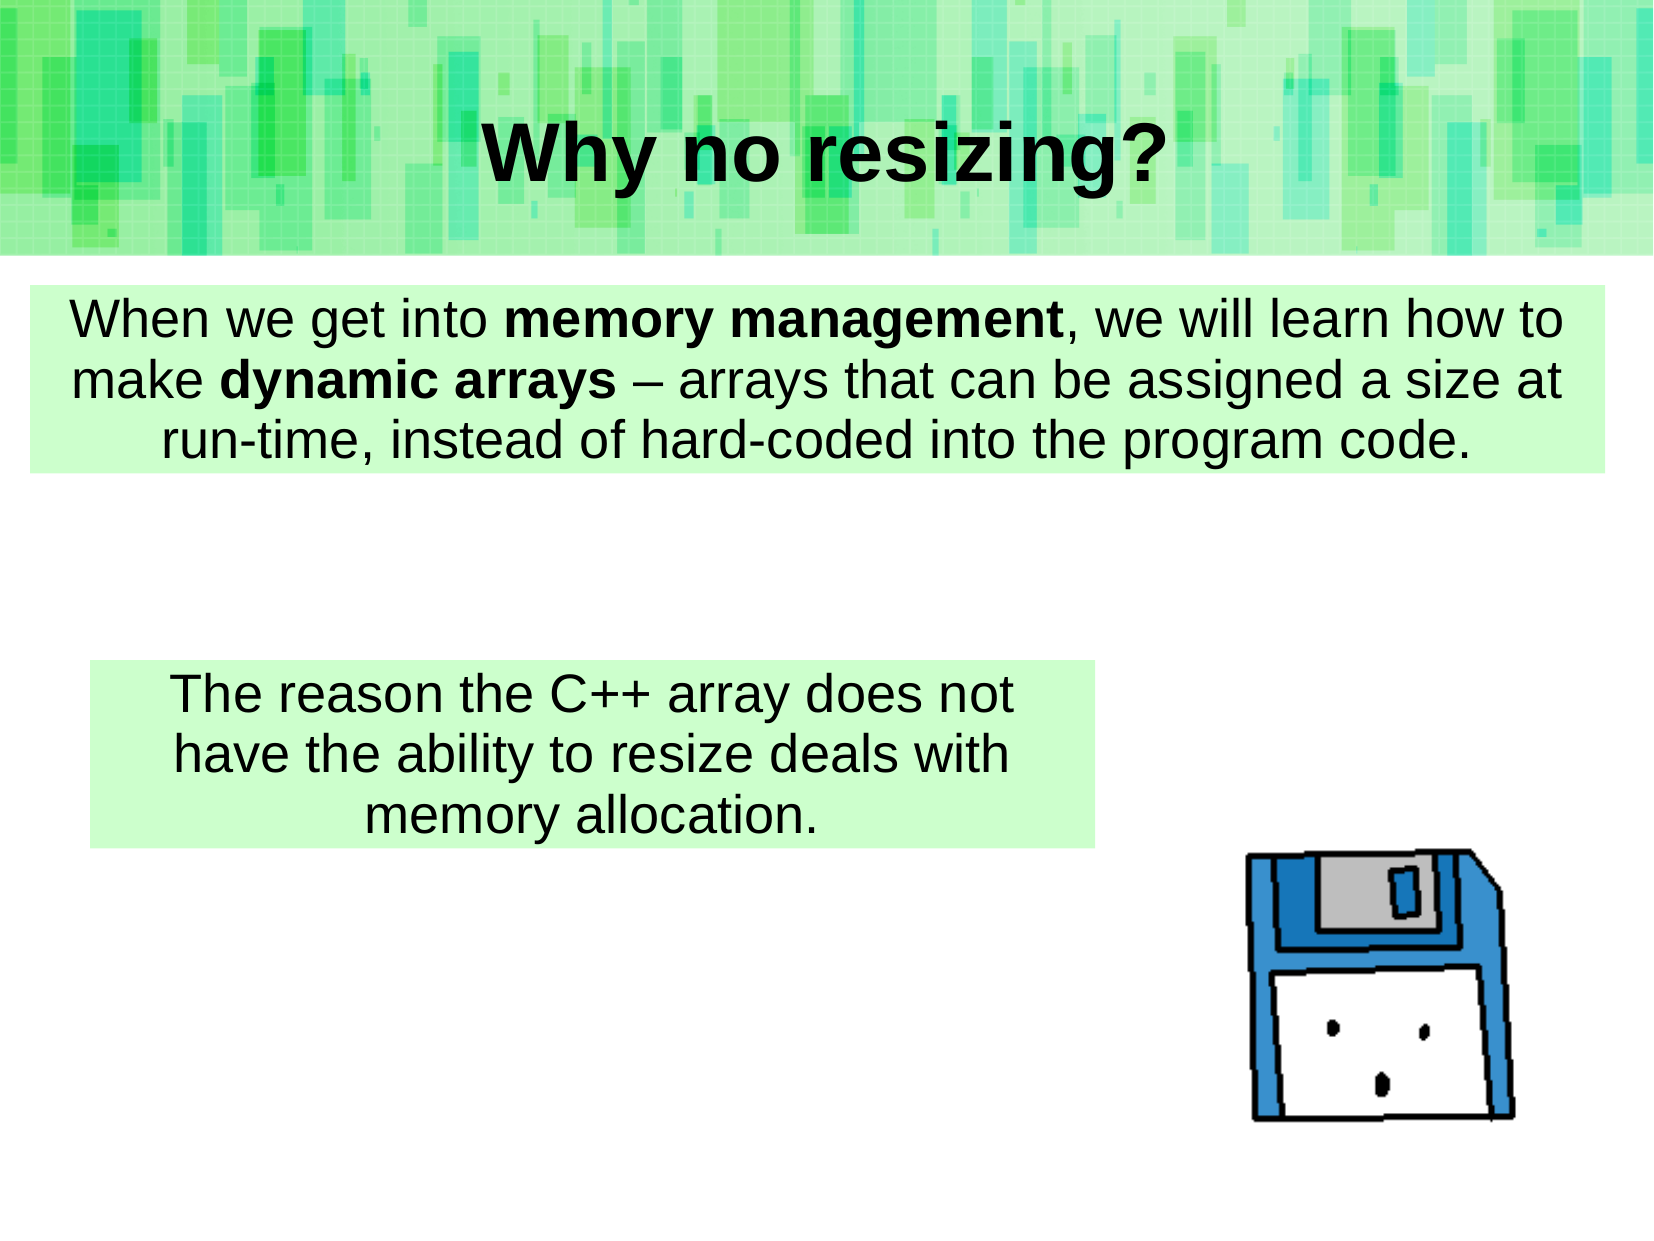

# Why no resizing?
When we get into memory management, we will learn how to make dynamic arrays – arrays that can be assigned a size at run-time, instead of hard-coded into the program code.
The reason the C++ array does not have the ability to resize deals with memory allocation.